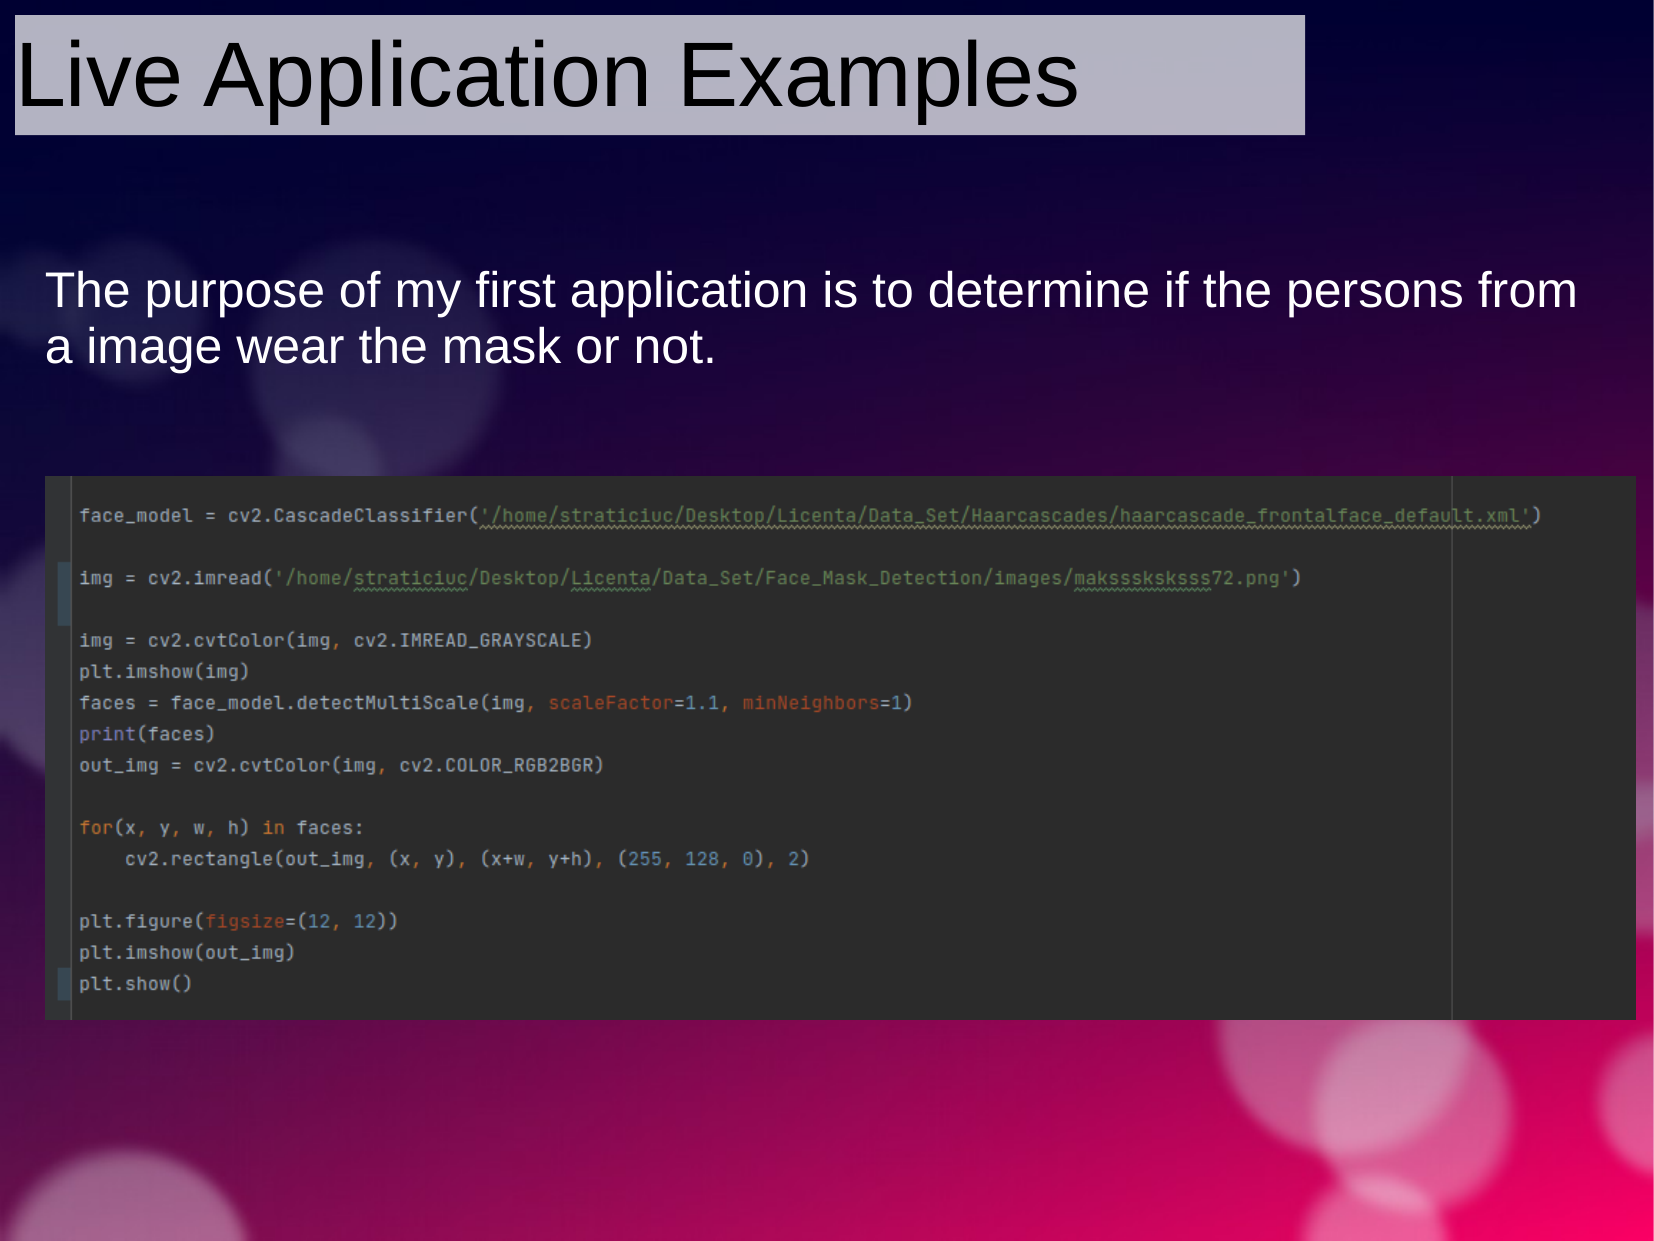

# Live Application Examples
The purpose of my first application is to determine if the persons from a image wear the mask or not.